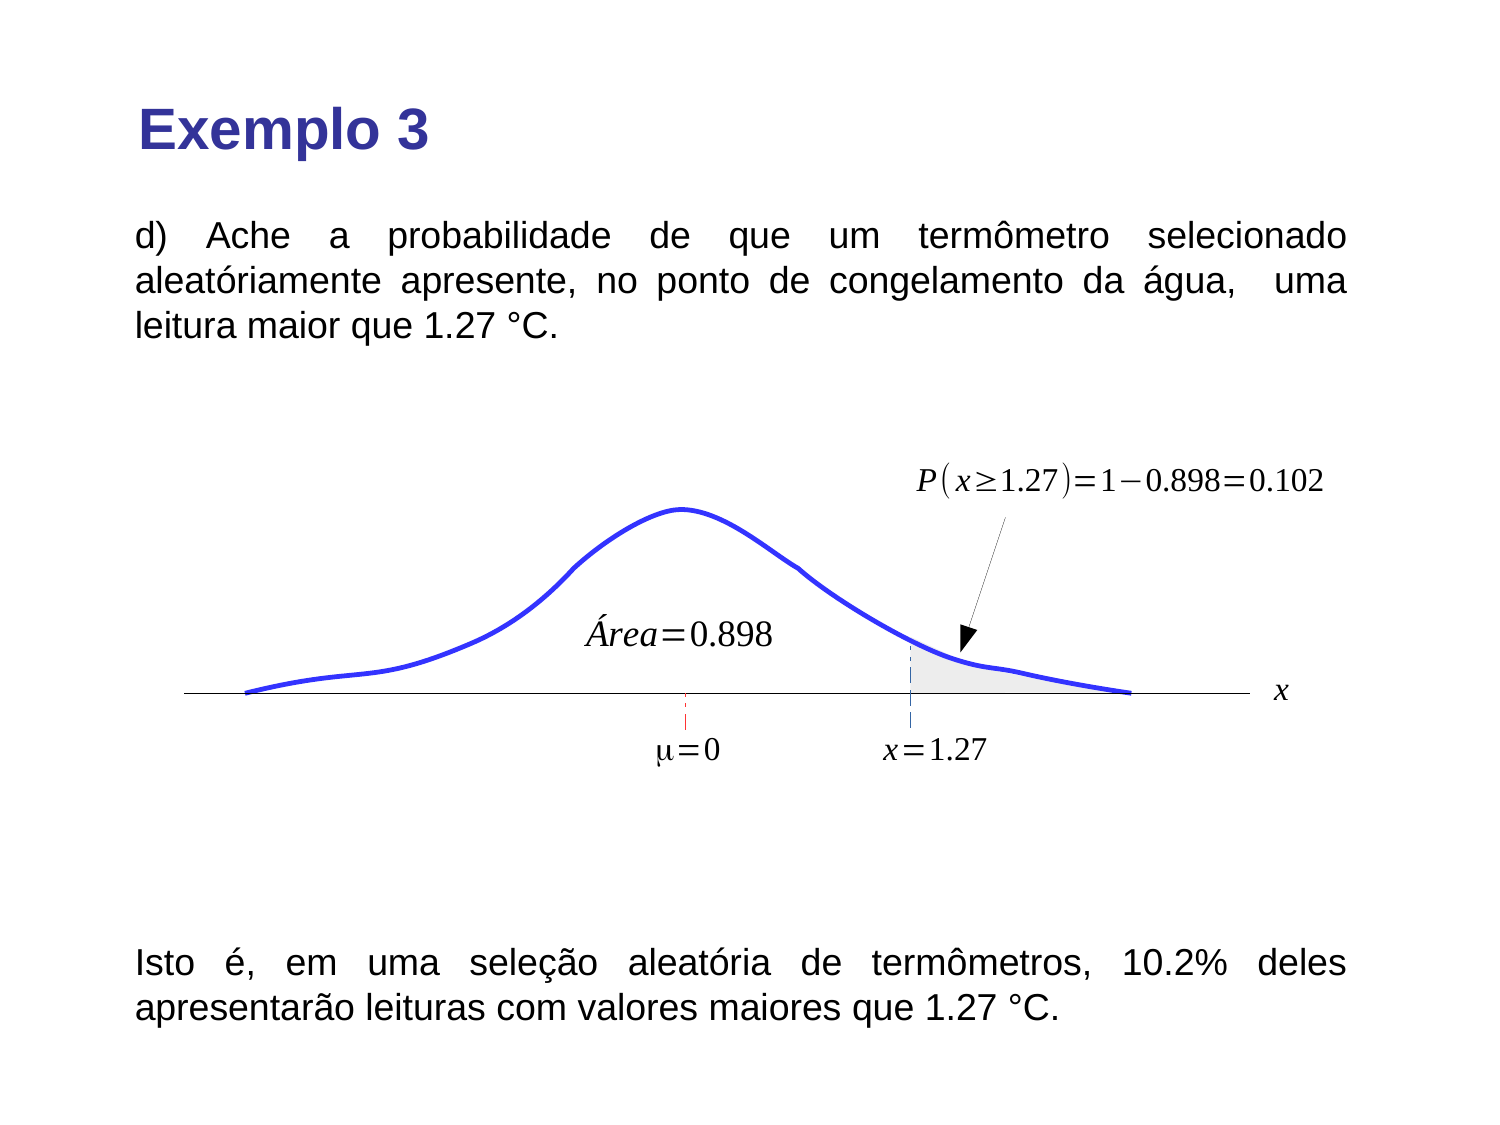

Exemplo 3
d) Ache a probabilidade de que um termômetro selecionado aleatóriamente apresente, no ponto de congelamento da água, uma leitura maior que 1.27 °C.
Isto é, em uma seleção aleatória de termômetros, 10.2% deles apresentarão leituras com valores maiores que 1.27 °C.